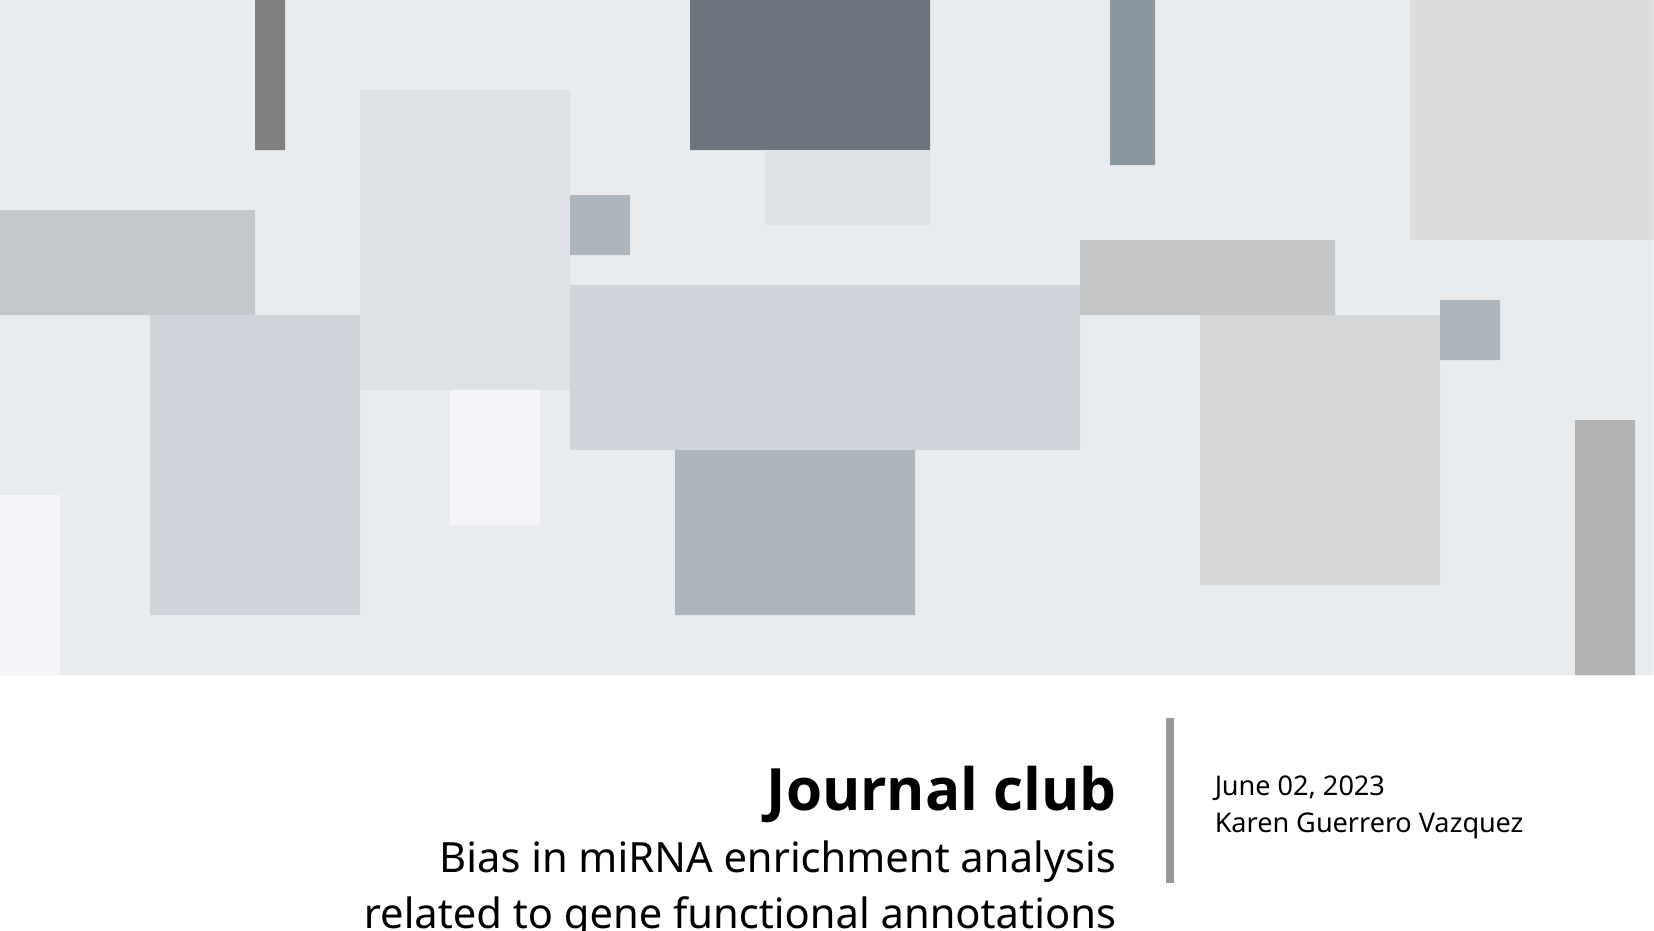

Journal club
Bias in miRNA enrichment analysis related to gene functional annotations
June 02, 2023
Karen Guerrero Vazquez